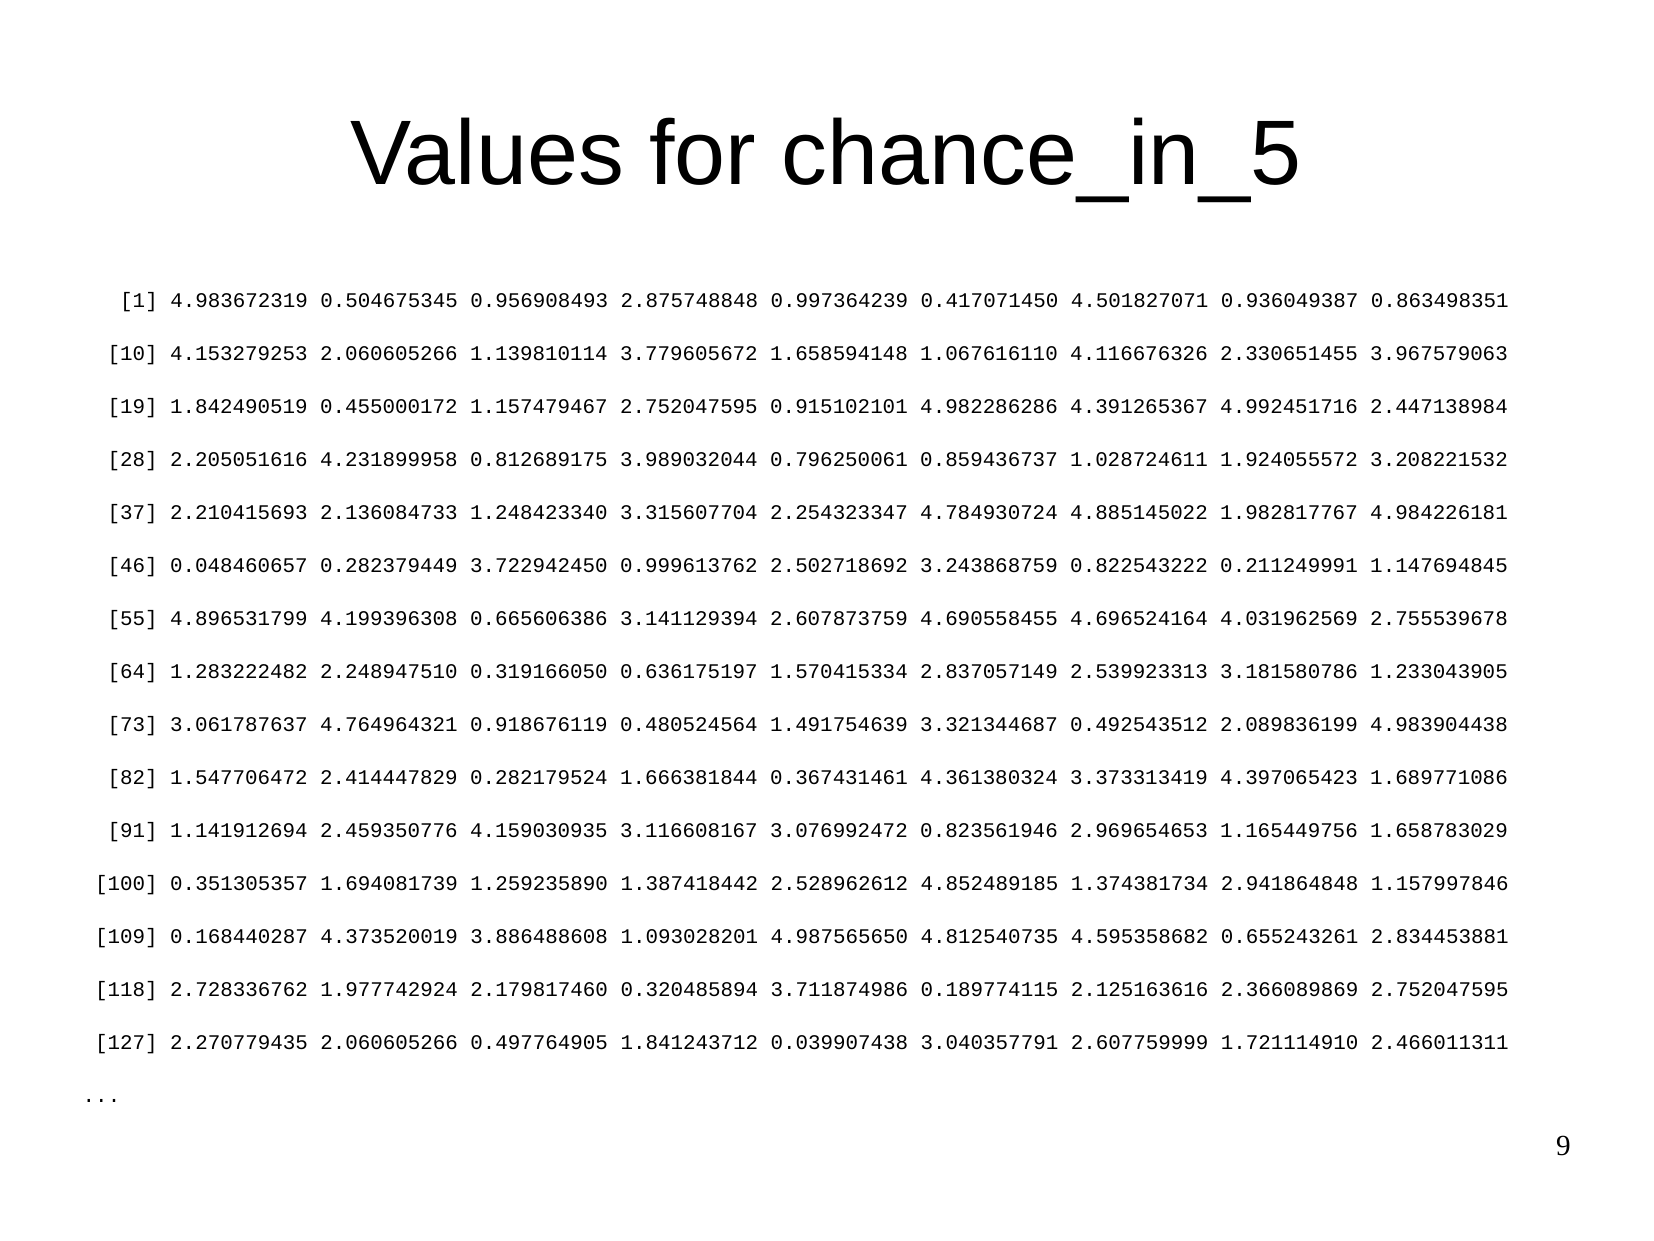

# Values for chance_in_5
 [1] 4.983672319 0.504675345 0.956908493 2.875748848 0.997364239 0.417071450 4.501827071 0.936049387 0.863498351
 [10] 4.153279253 2.060605266 1.139810114 3.779605672 1.658594148 1.067616110 4.116676326 2.330651455 3.967579063
 [19] 1.842490519 0.455000172 1.157479467 2.752047595 0.915102101 4.982286286 4.391265367 4.992451716 2.447138984
 [28] 2.205051616 4.231899958 0.812689175 3.989032044 0.796250061 0.859436737 1.028724611 1.924055572 3.208221532
 [37] 2.210415693 2.136084733 1.248423340 3.315607704 2.254323347 4.784930724 4.885145022 1.982817767 4.984226181
 [46] 0.048460657 0.282379449 3.722942450 0.999613762 2.502718692 3.243868759 0.822543222 0.211249991 1.147694845
 [55] 4.896531799 4.199396308 0.665606386 3.141129394 2.607873759 4.690558455 4.696524164 4.031962569 2.755539678
 [64] 1.283222482 2.248947510 0.319166050 0.636175197 1.570415334 2.837057149 2.539923313 3.181580786 1.233043905
 [73] 3.061787637 4.764964321 0.918676119 0.480524564 1.491754639 3.321344687 0.492543512 2.089836199 4.983904438
 [82] 1.547706472 2.414447829 0.282179524 1.666381844 0.367431461 4.361380324 3.373313419 4.397065423 1.689771086
 [91] 1.141912694 2.459350776 4.159030935 3.116608167 3.076992472 0.823561946 2.969654653 1.165449756 1.658783029
 [100] 0.351305357 1.694081739 1.259235890 1.387418442 2.528962612 4.852489185 1.374381734 2.941864848 1.157997846
 [109] 0.168440287 4.373520019 3.886488608 1.093028201 4.987565650 4.812540735 4.595358682 0.655243261 2.834453881
 [118] 2.728336762 1.977742924 2.179817460 0.320485894 3.711874986 0.189774115 2.125163616 2.366089869 2.752047595
 [127] 2.270779435 2.060605266 0.497764905 1.841243712 0.039907438 3.040357791 2.607759999 1.721114910 2.466011311
...
9